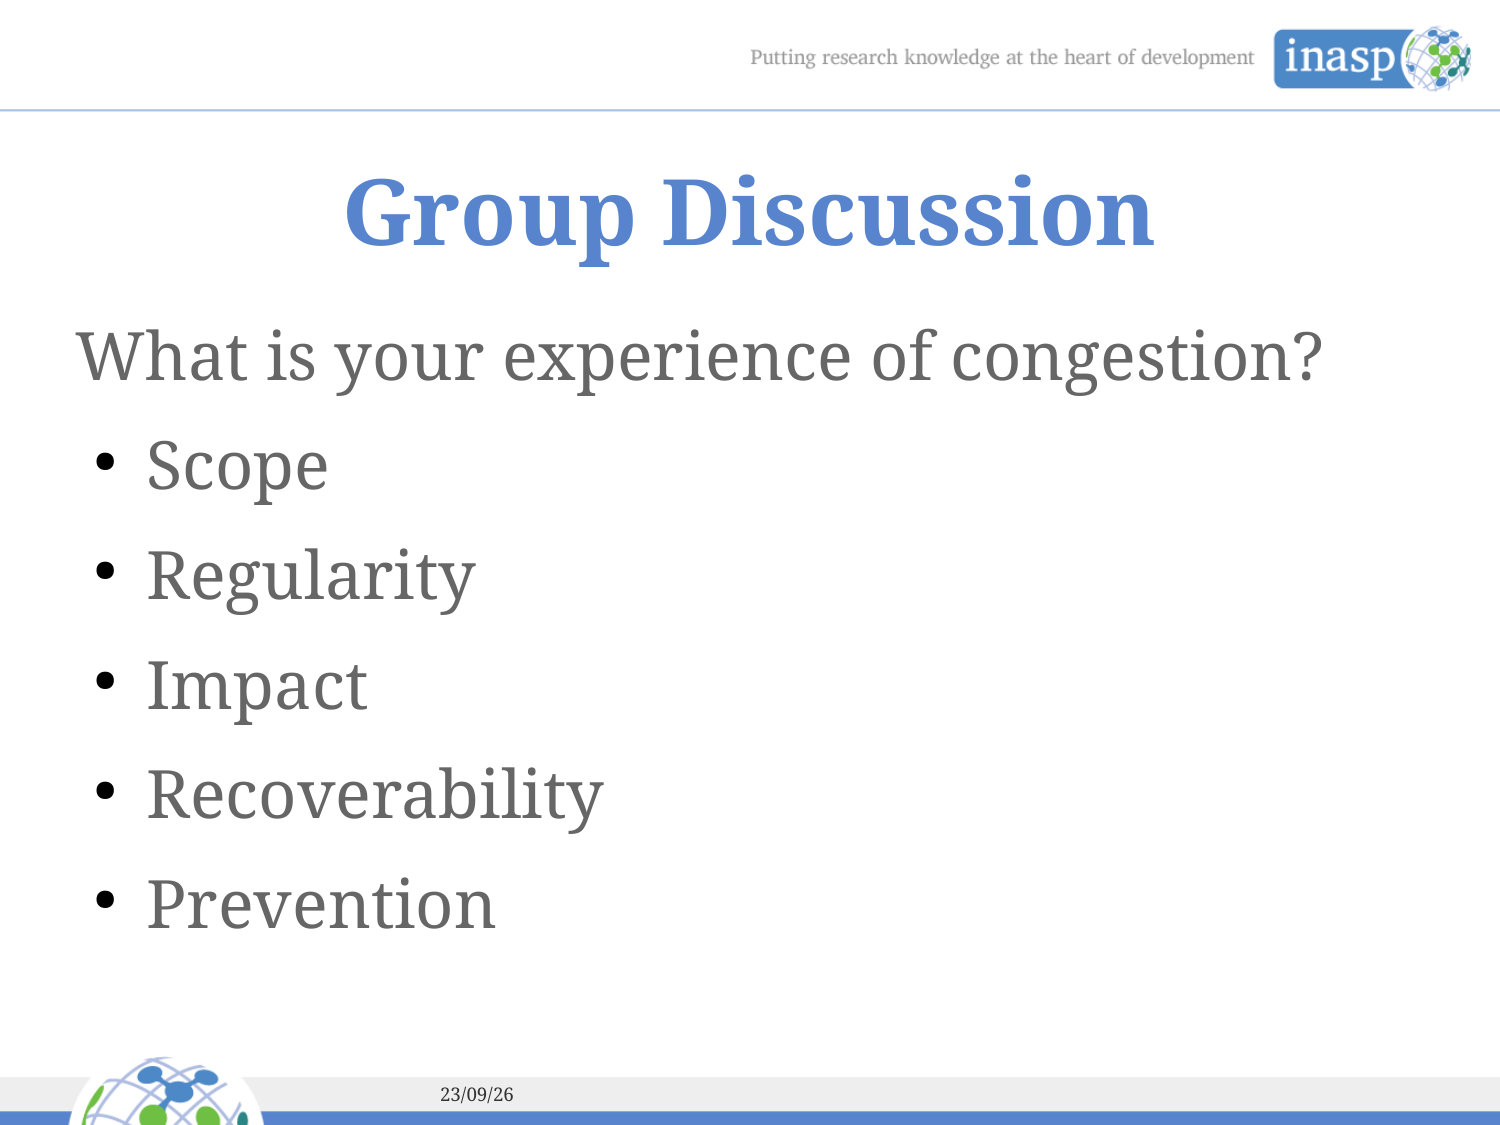

# Group Discussion
What is your experience of congestion?
Scope
Regularity
Impact
Recoverability
Prevention